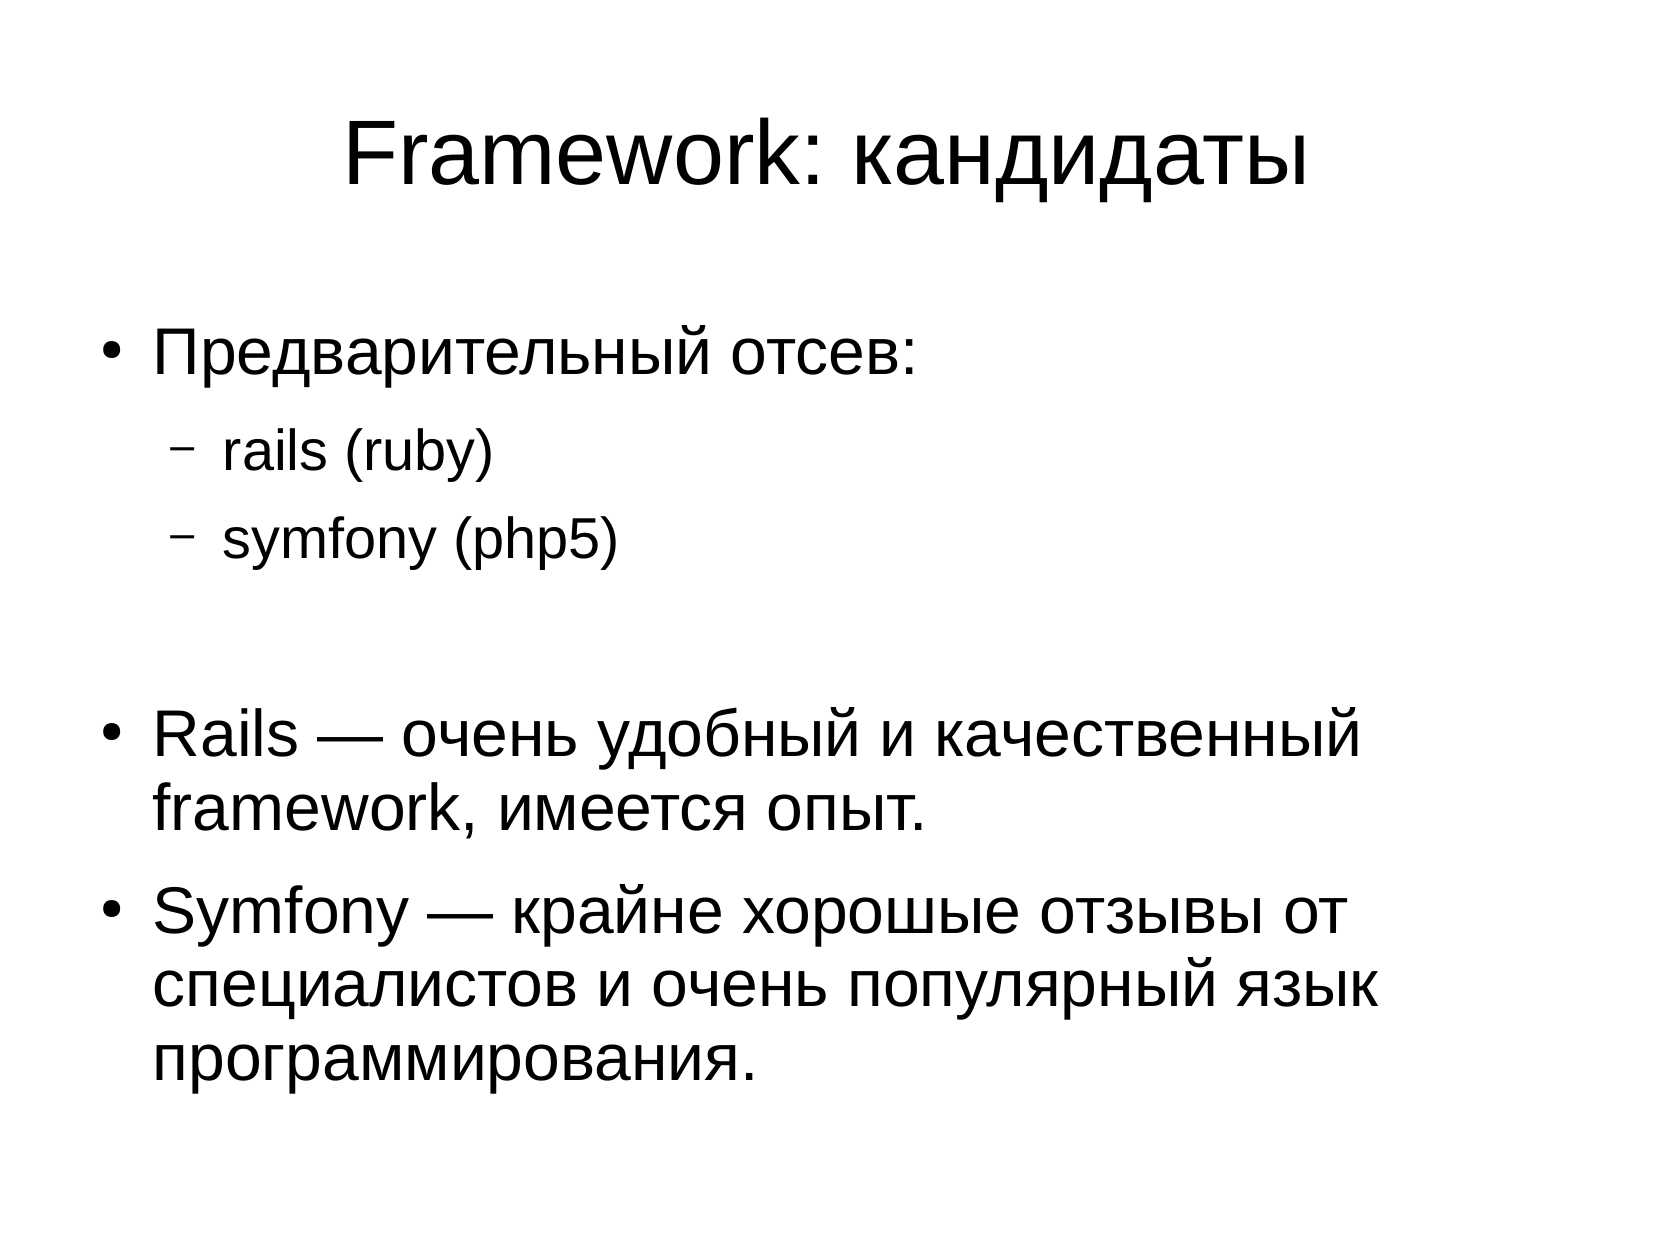

# Framework: кандидаты
Предварительный отсев:
rails (ruby)
symfony (php5)
Rails — очень удобный и качественный framework, имеется опыт.
Symfony — крайне хорошые отзывы от специалистов и очень популярный язык программирования.